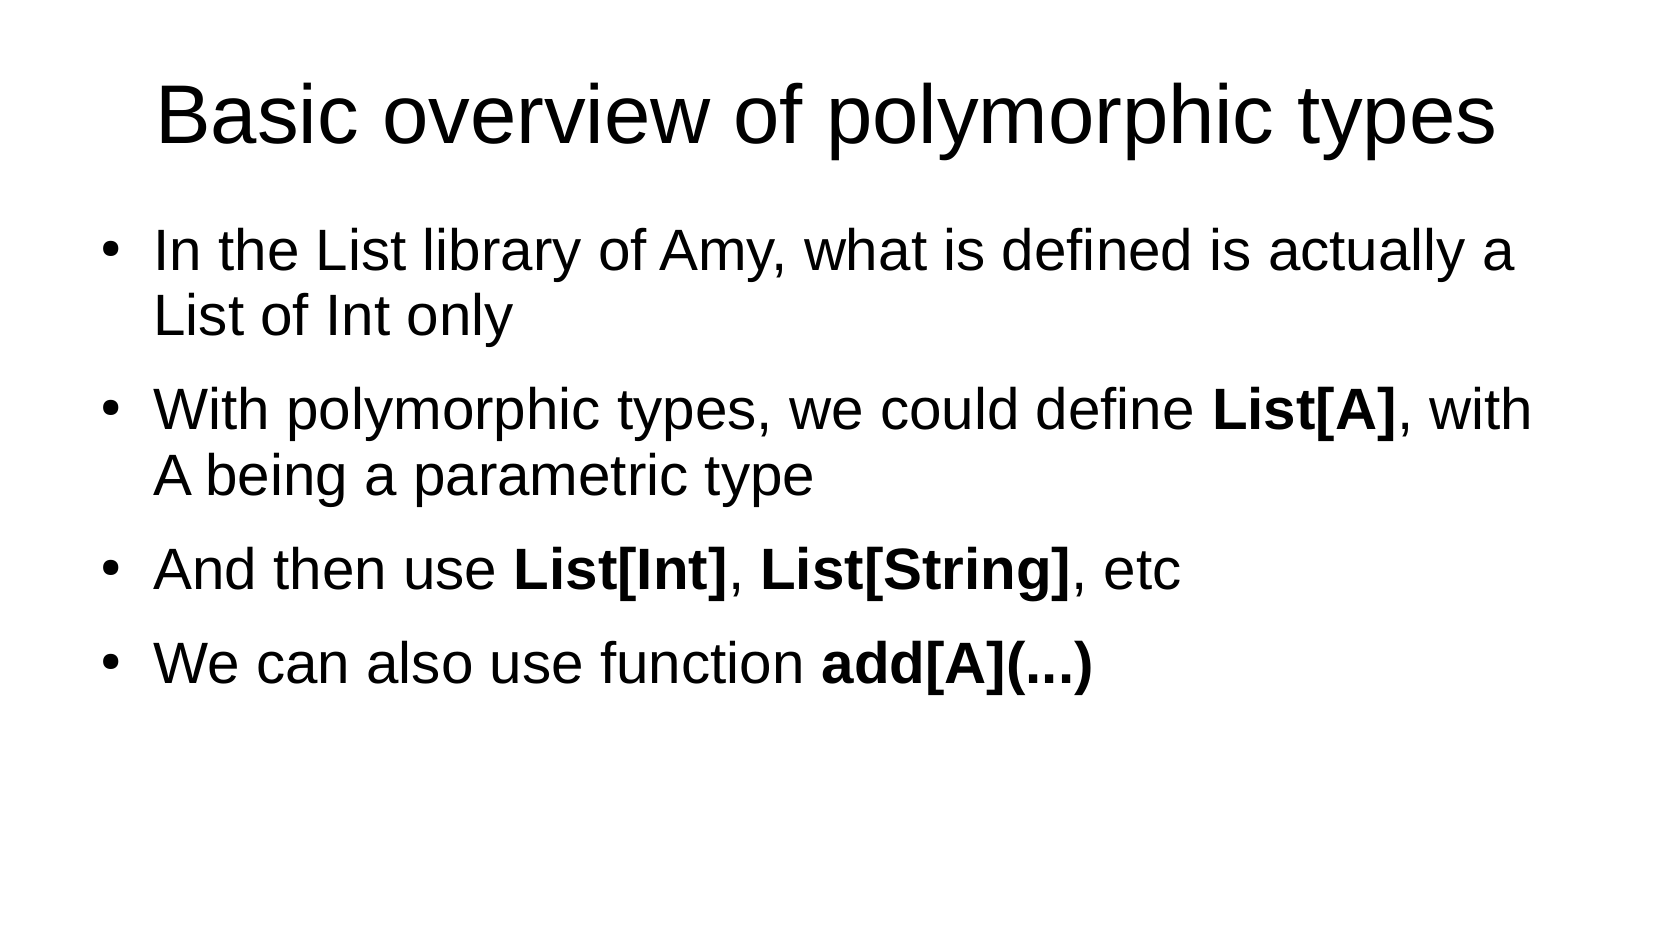

# Basic overview of polymorphic types
In the List library of Amy, what is defined is actually a List of Int only
With polymorphic types, we could define List[A], with A being a parametric type
And then use List[Int], List[String], etc
We can also use function add[A](...)